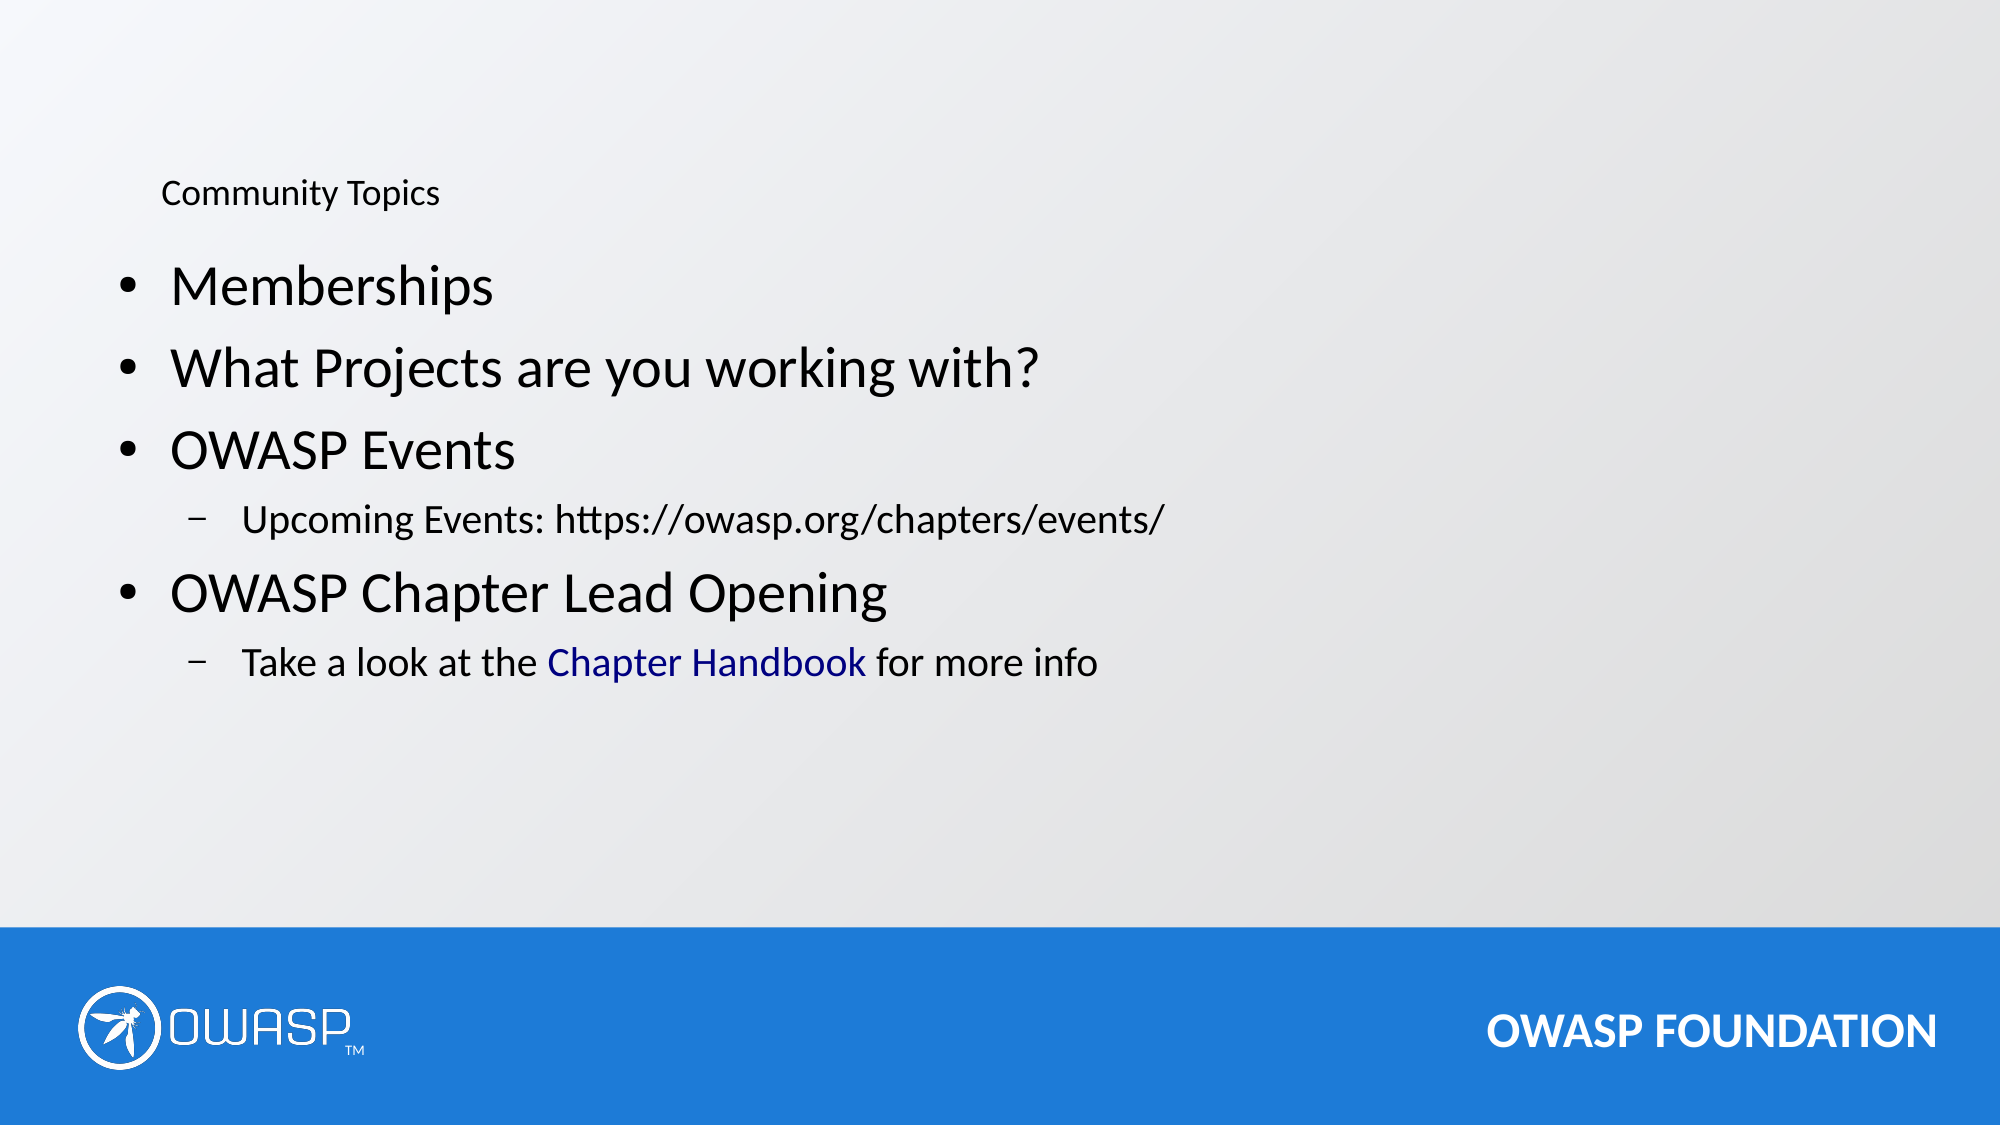

# Community Topics
Memberships
What Projects are you working with?
OWASP Events
Upcoming Events: https://owasp.org/chapters/events/
OWASP Chapter Lead Opening
Take a look at the Chapter Handbook for more info